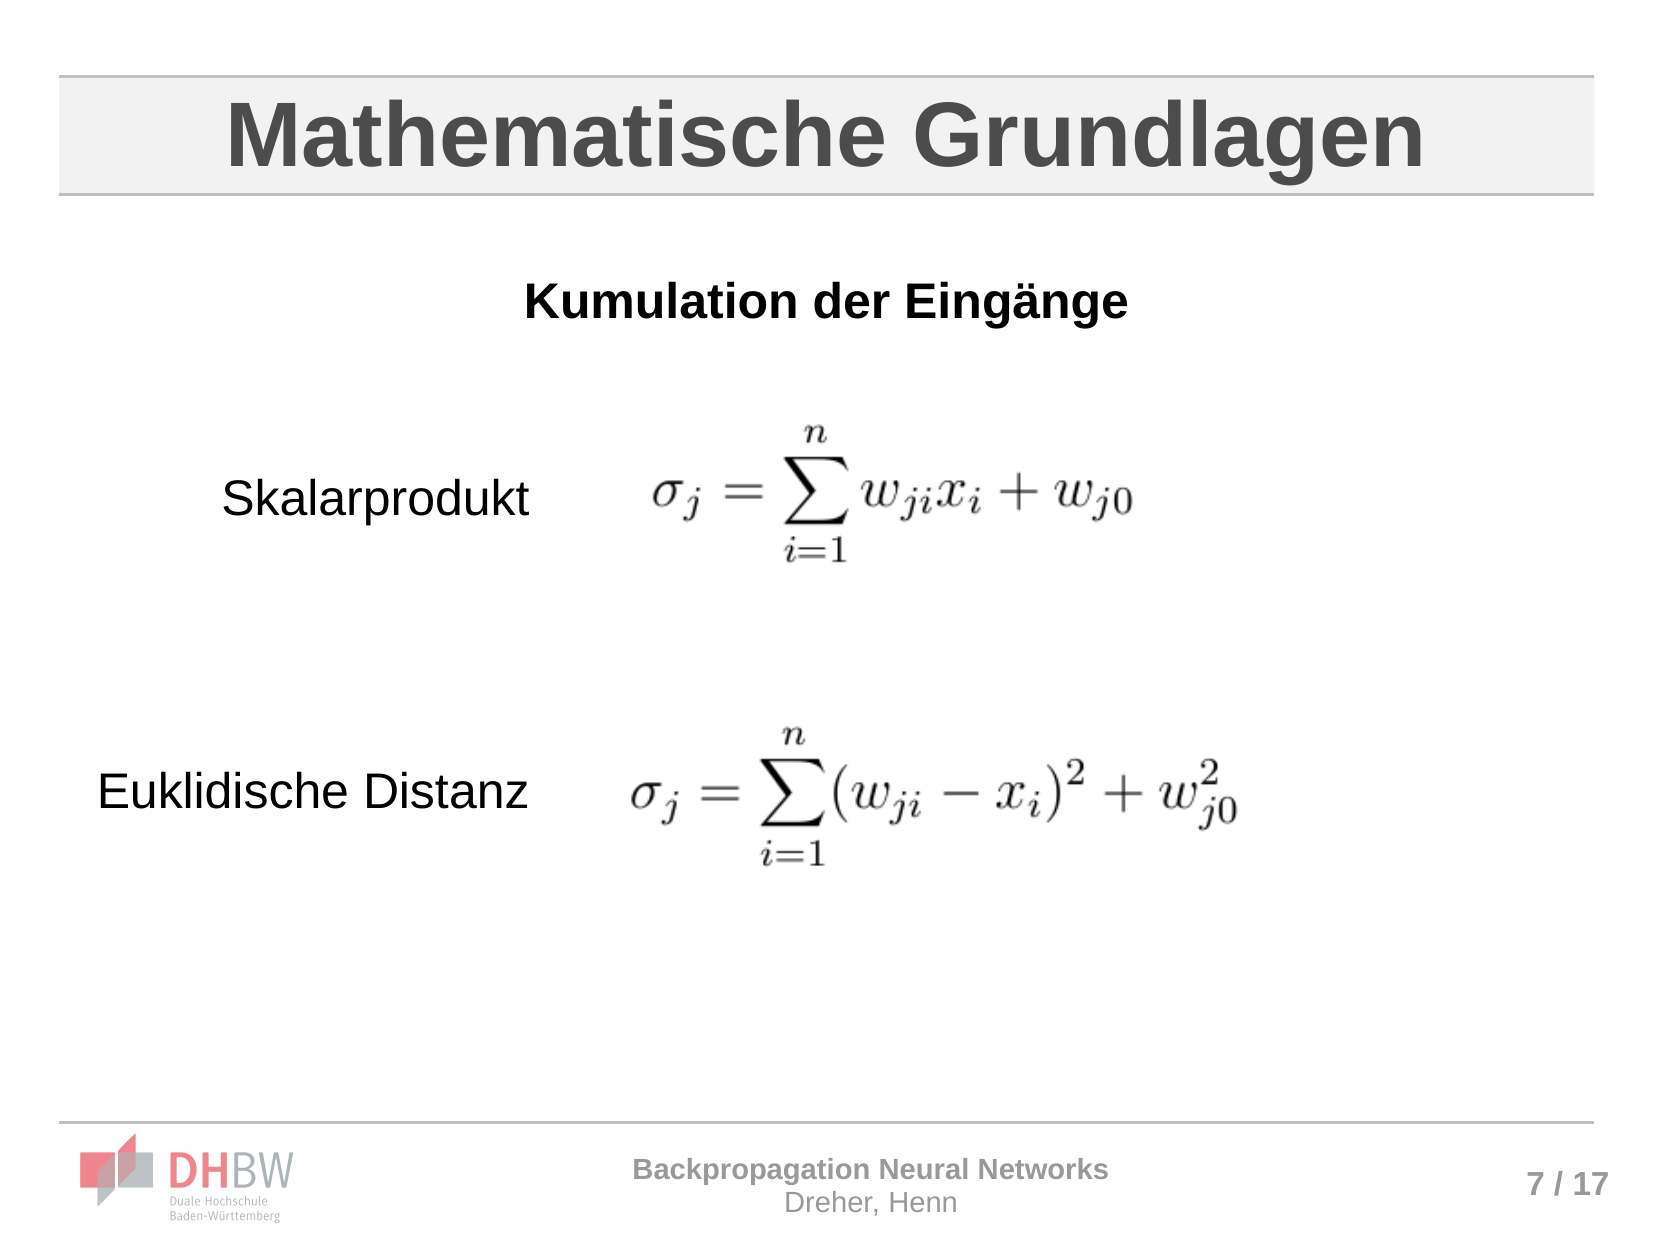

# Mathematische Grundlagen
Kumulation der Eingänge
Skalarprodukt
Euklidische Distanz